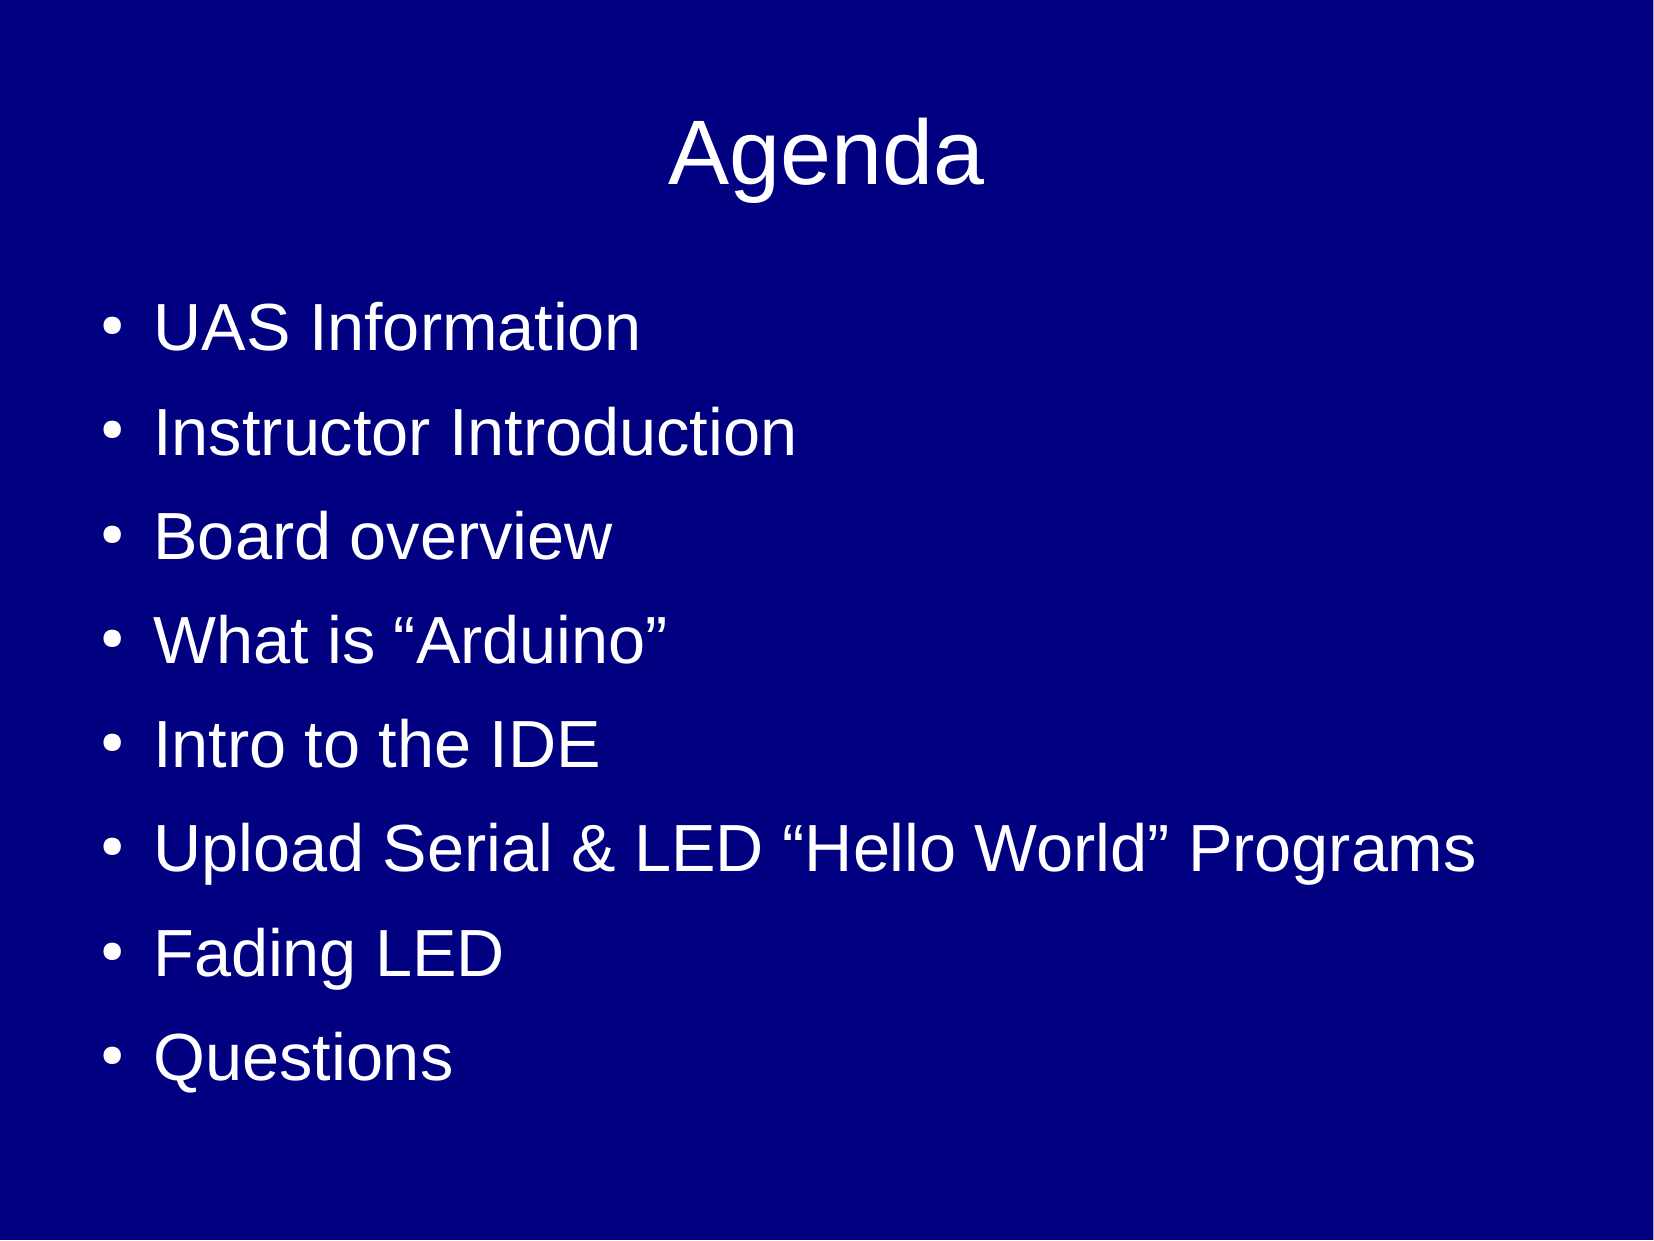

# Agenda
UAS Information
Instructor Introduction
Board overview
What is “Arduino”
Intro to the IDE
Upload Serial & LED “Hello World” Programs
Fading LED
Questions